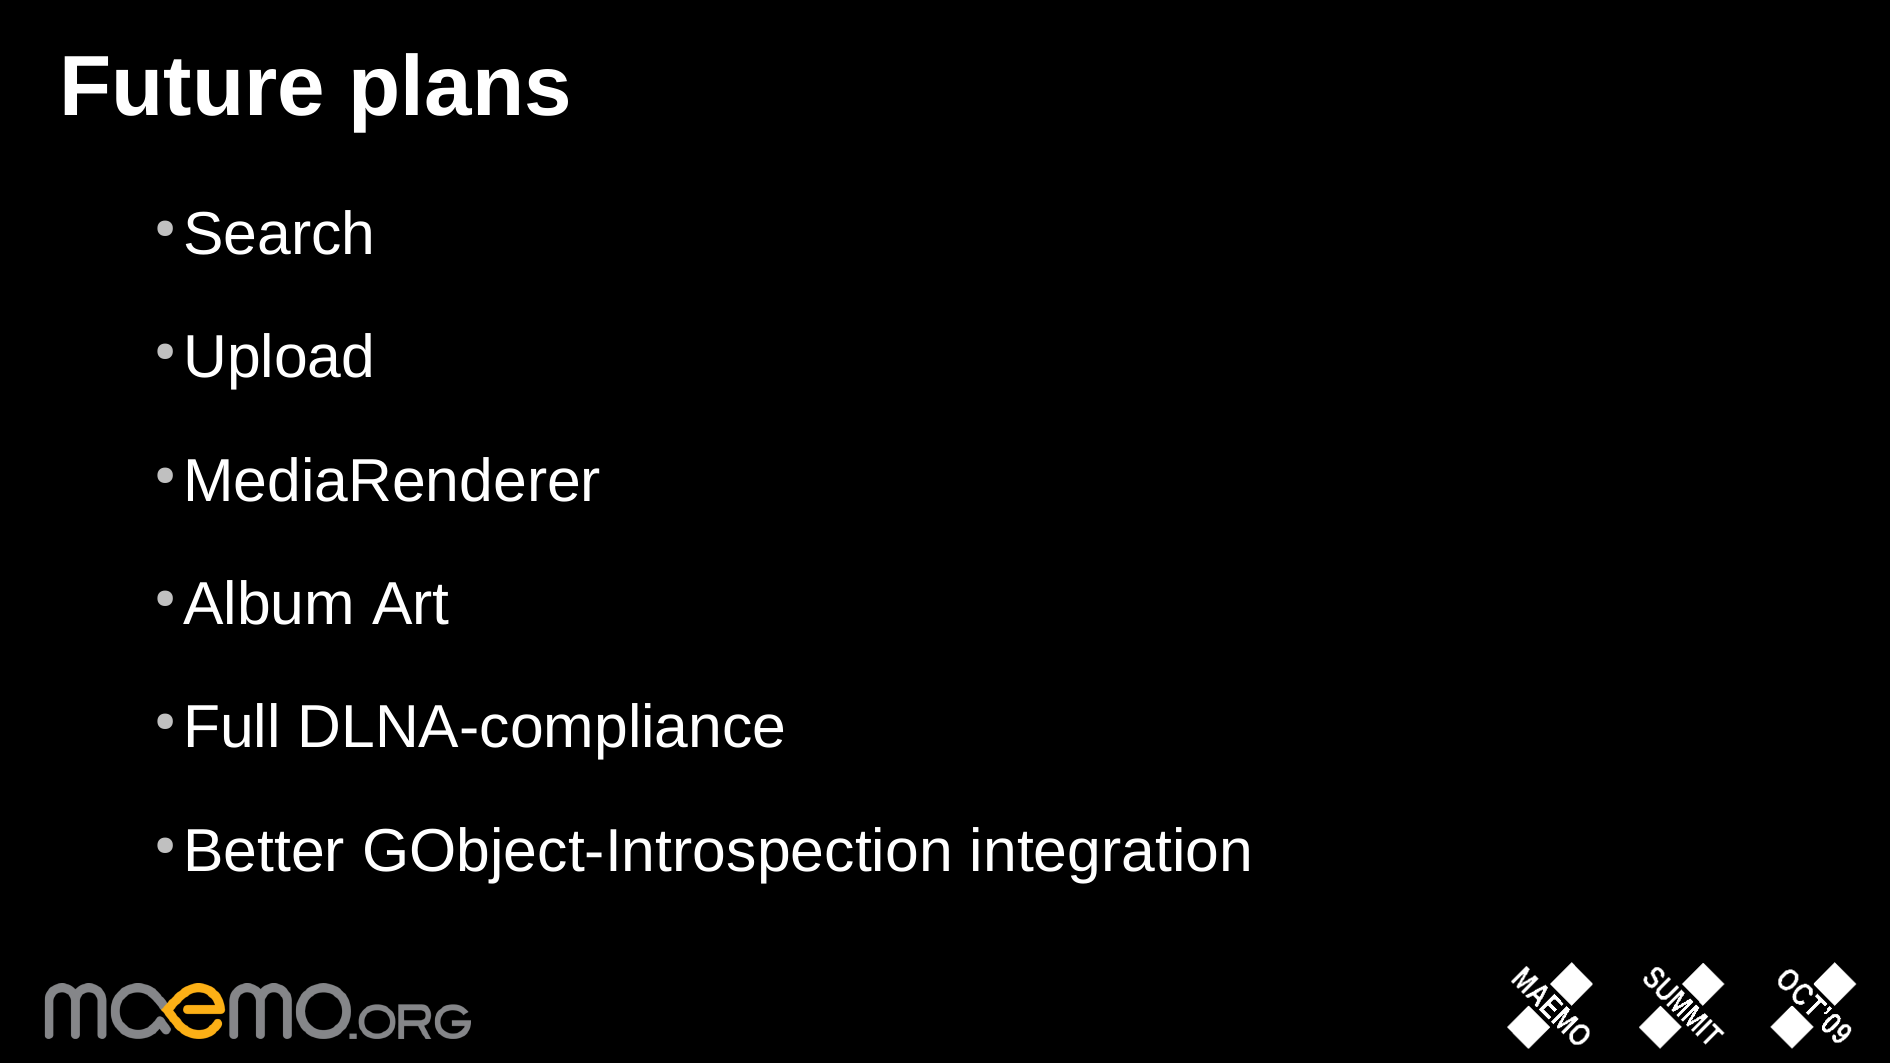

# Future plans
Search
Upload
MediaRenderer
Album Art
Full DLNA-compliance
Better GObject-Introspection integration
© 2008 Nokia 	 V1-Filename.ppt / YYYY-MM-DD / Initials